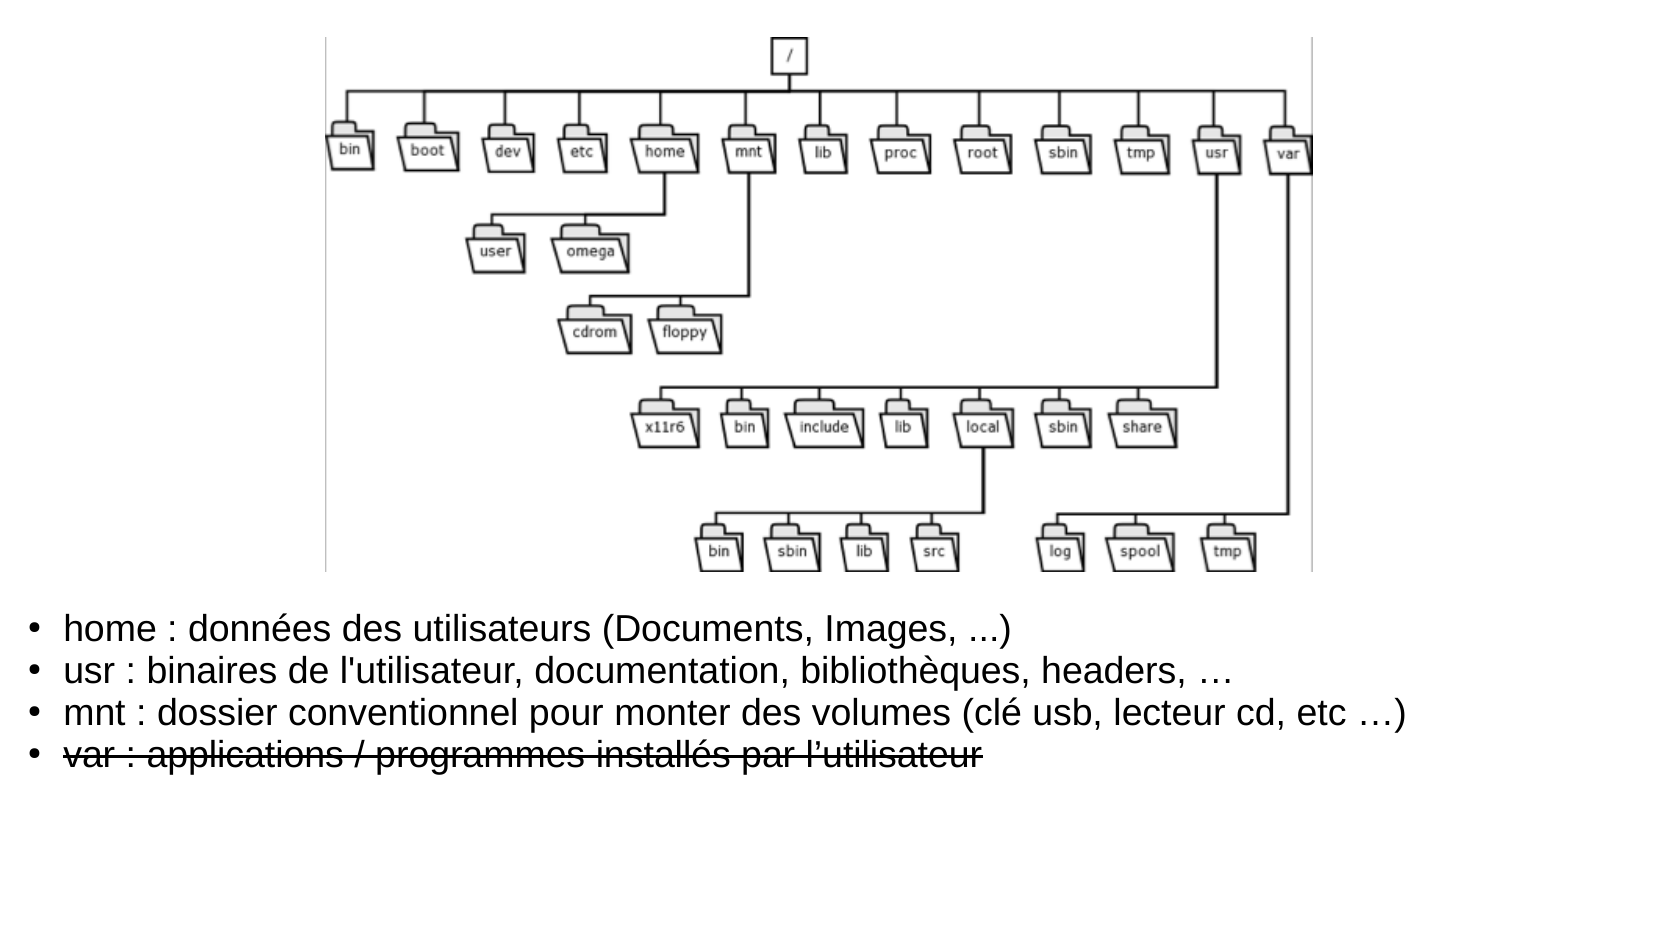

home : données des utilisateurs (Documents, Images, ...)
usr : binaires de l'utilisateur, documentation, bibliothèques, headers, …
mnt : dossier conventionnel pour monter des volumes (clé usb, lecteur cd, etc …)
var : applications / programmes installés par l’utilisateur